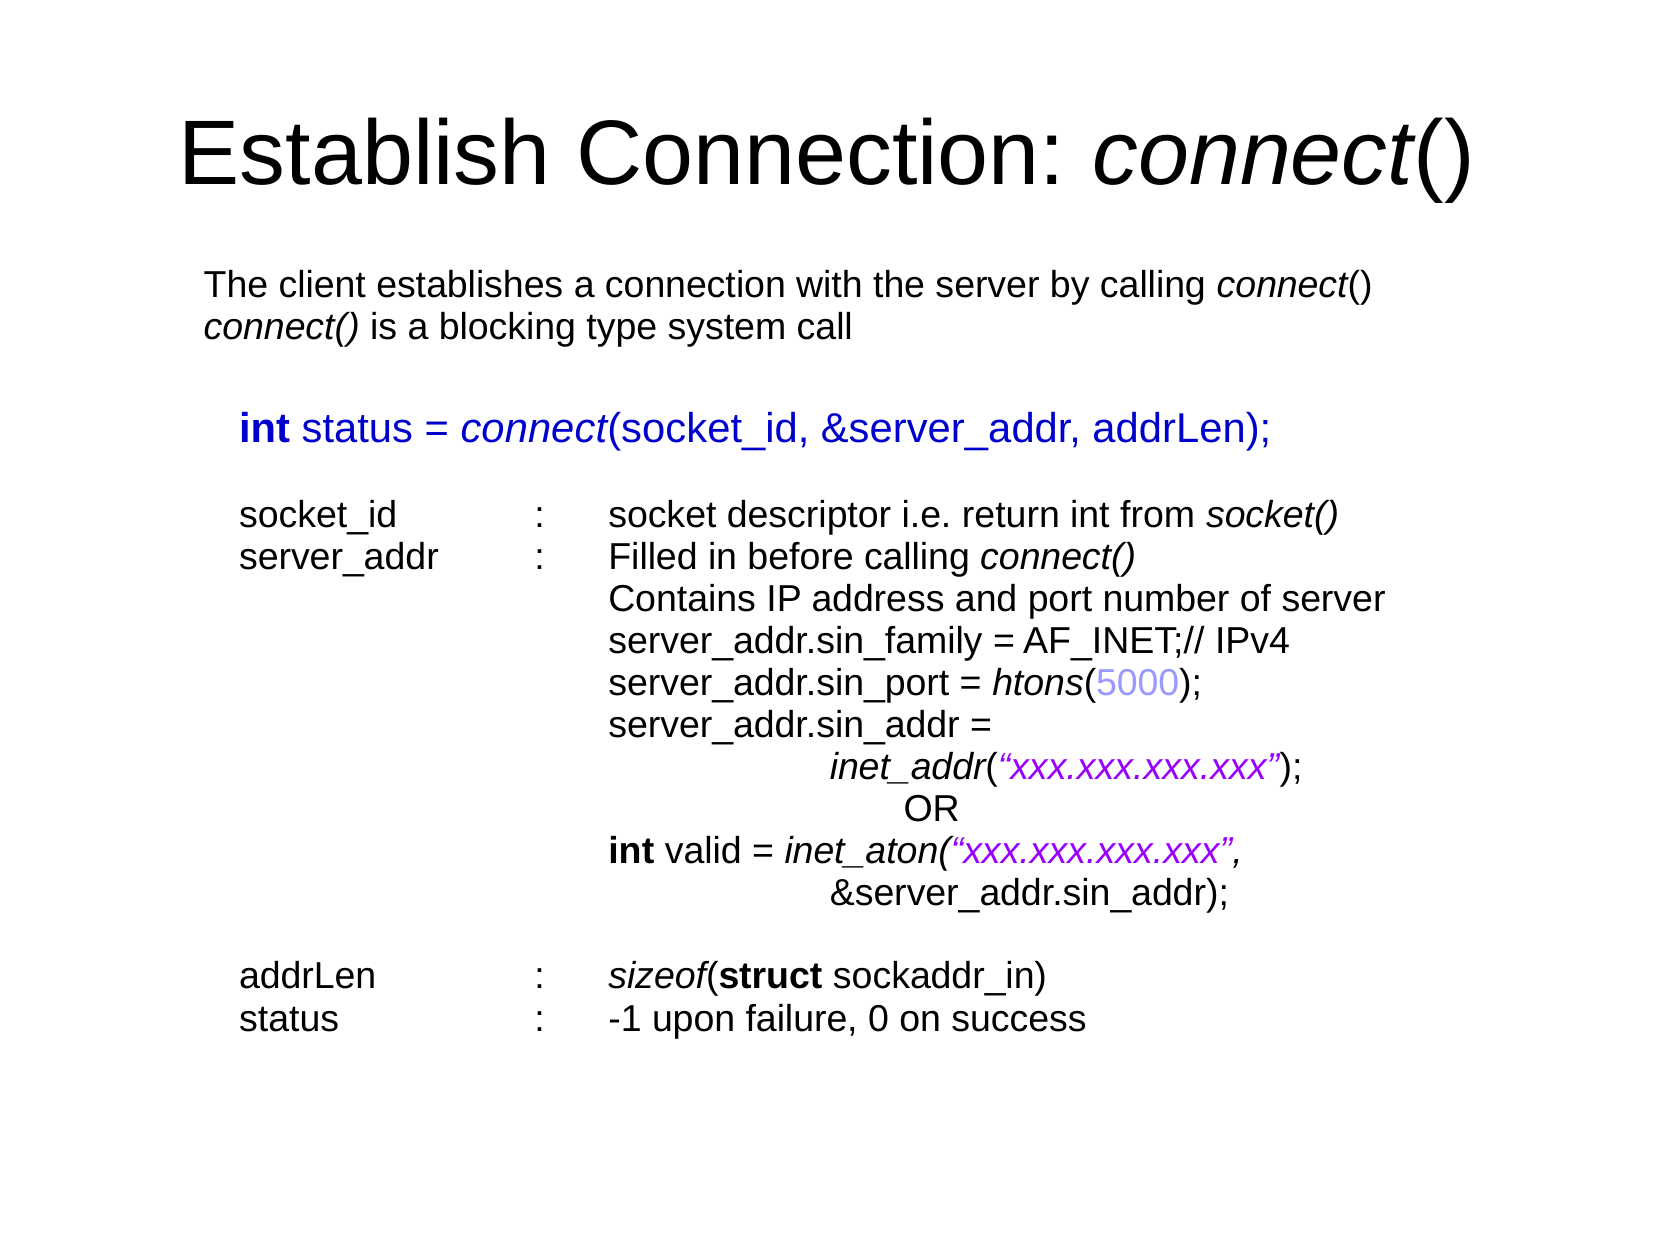

# Establish Connection: connect()
The client establishes a connection with the server by calling connect()
connect() is a blocking type system call
int status = connect(socket_id, &server_addr, addrLen);
socket_id		: 	socket descriptor i.e. return int from socket()
server_addr		:	Filled in before calling connect()
					Contains IP address and port number of server 						server_addr.sin_family = AF_INET;// IPv4
					server_addr.sin_port = htons(5000);
					server_addr.sin_addr = 														inet_addr(“xxx.xxx.xxx.xxx”);
									OR
					int valid = inet_aton(“xxx.xxx.xxx.xxx”, 											&server_addr.sin_addr);
addrLen 			: 	sizeof(struct sockaddr_in)
status 			: 	-1 upon failure, 0 on success